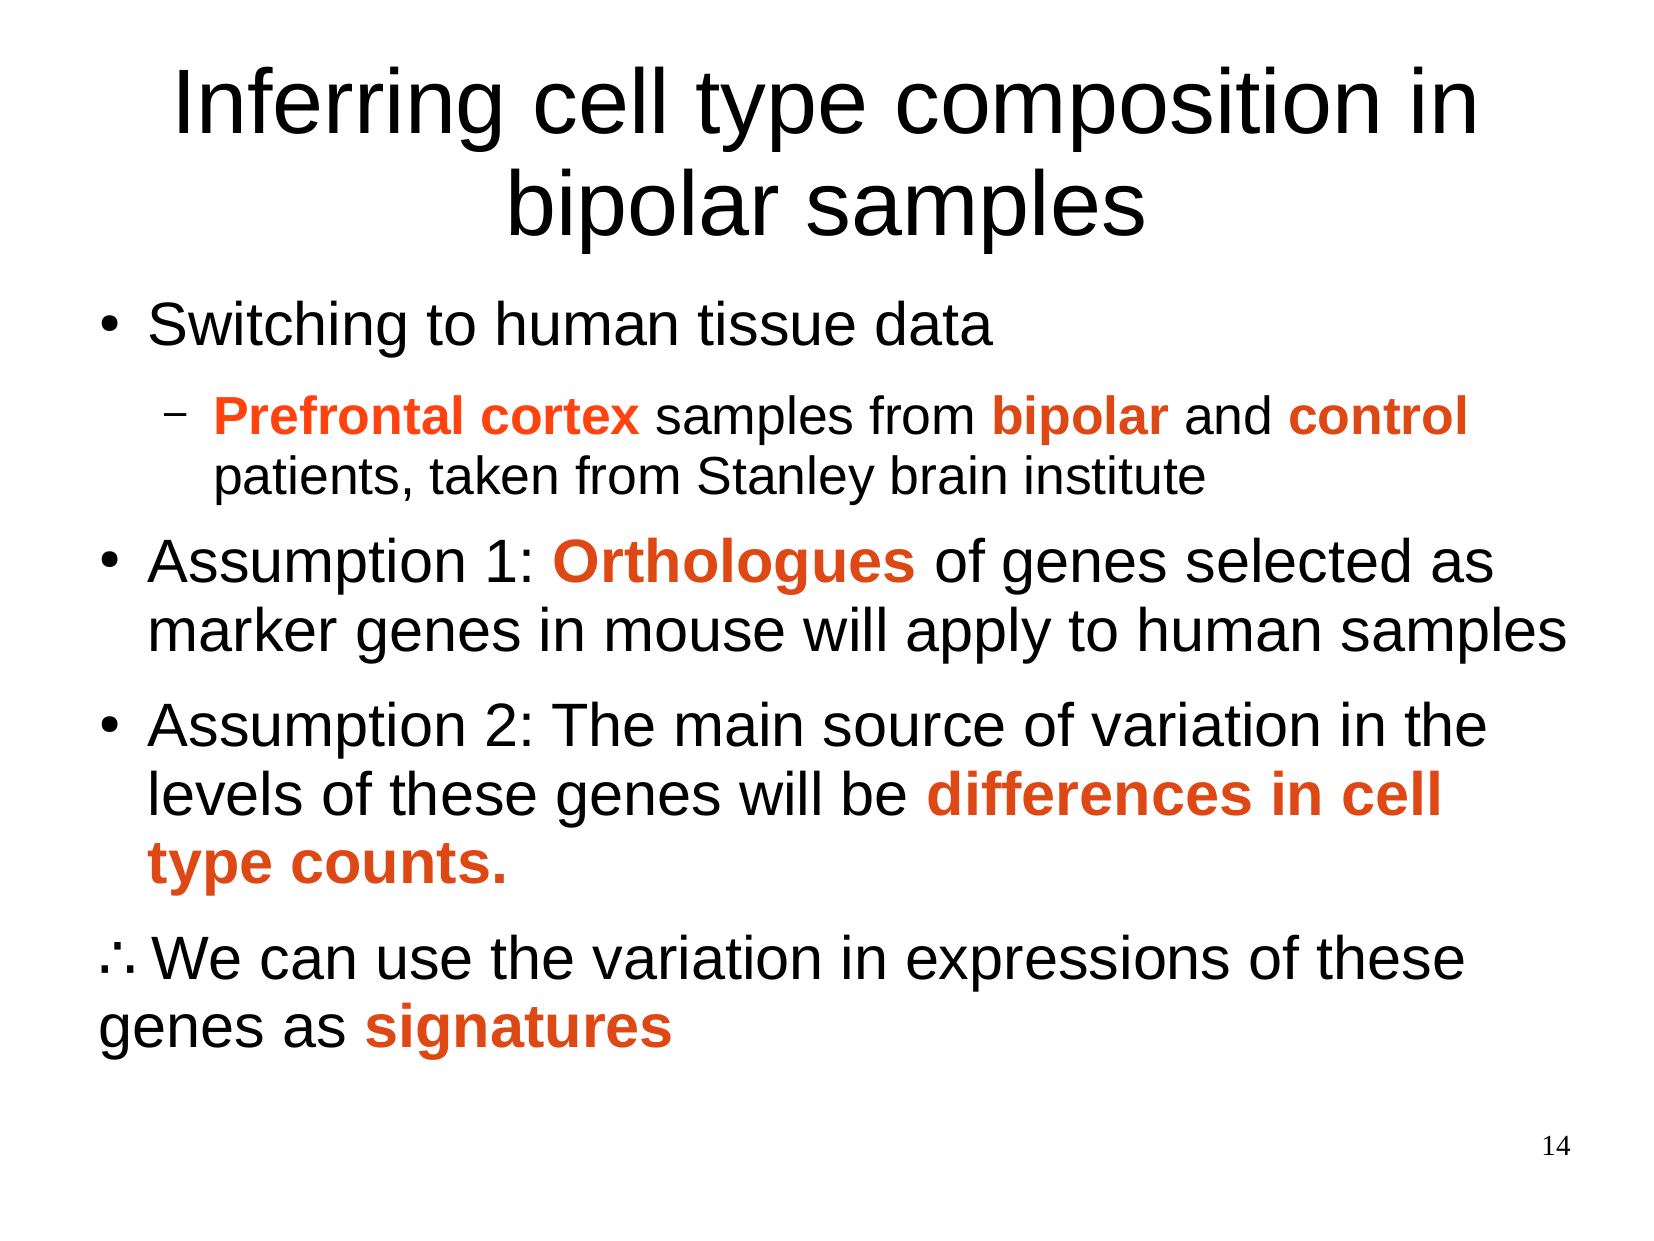

# Inferring cell type composition in bipolar samples
Switching to human tissue data
Prefrontal cortex samples from bipolar and control patients, taken from Stanley brain institute
Assumption 1: Orthologues of genes selected as marker genes in mouse will apply to human samples
Assumption 2: The main source of variation in the levels of these genes will be differences in cell type counts.
 We can use the variation in expressions of these genes as signatures
14